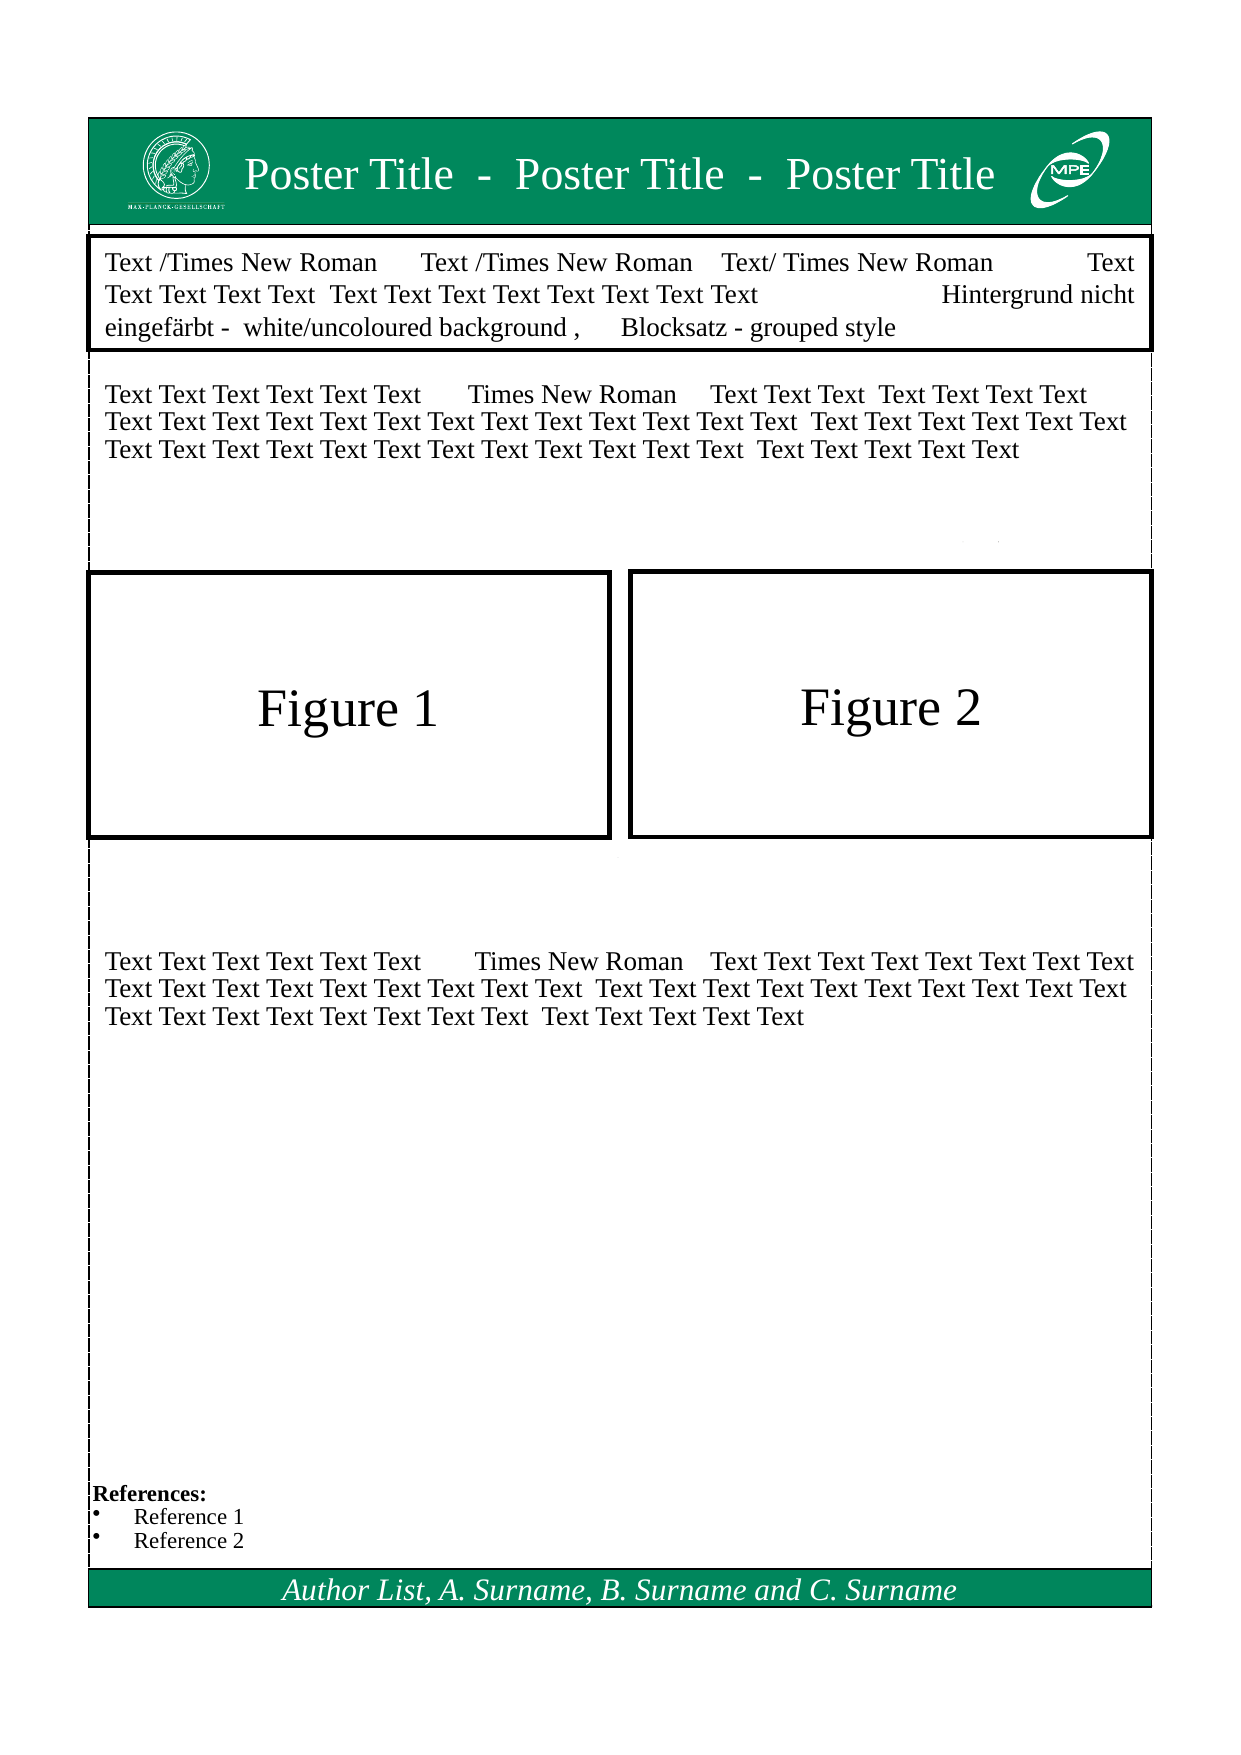

Poster Title - Poster Title - Poster Title
Text /Times New Roman Text /Times New Roman Text/ Times New Roman Text Text Text Text Text Text Text Text Text Text Text Text Text Hintergrund nicht eingefärbt - white/uncoloured background , Blocksatz - grouped style
Text Text Text Text Text Text Times New Roman Text Text Text Text Text Text Text Text Text Text Text Text Text Text Text Text Text Text Text Text Text Text Text Text Text Text Text Text Text Text Text Text Text Text Text Text Text Text Text Text Text Text Text
Figure 2
Figure 1
Text Text Text Text Text Text Times New Roman Text Text Text Text Text Text Text Text Text Text Text Text Text Text Text Text Text Text Text Text Text Text Text Text Text Text Text Text Text Text Text Text Text Text Text Text Text Text Text Text
References:
 Reference 1
 Reference 2
Author List, A. Surname, B. Surname and C. Surname